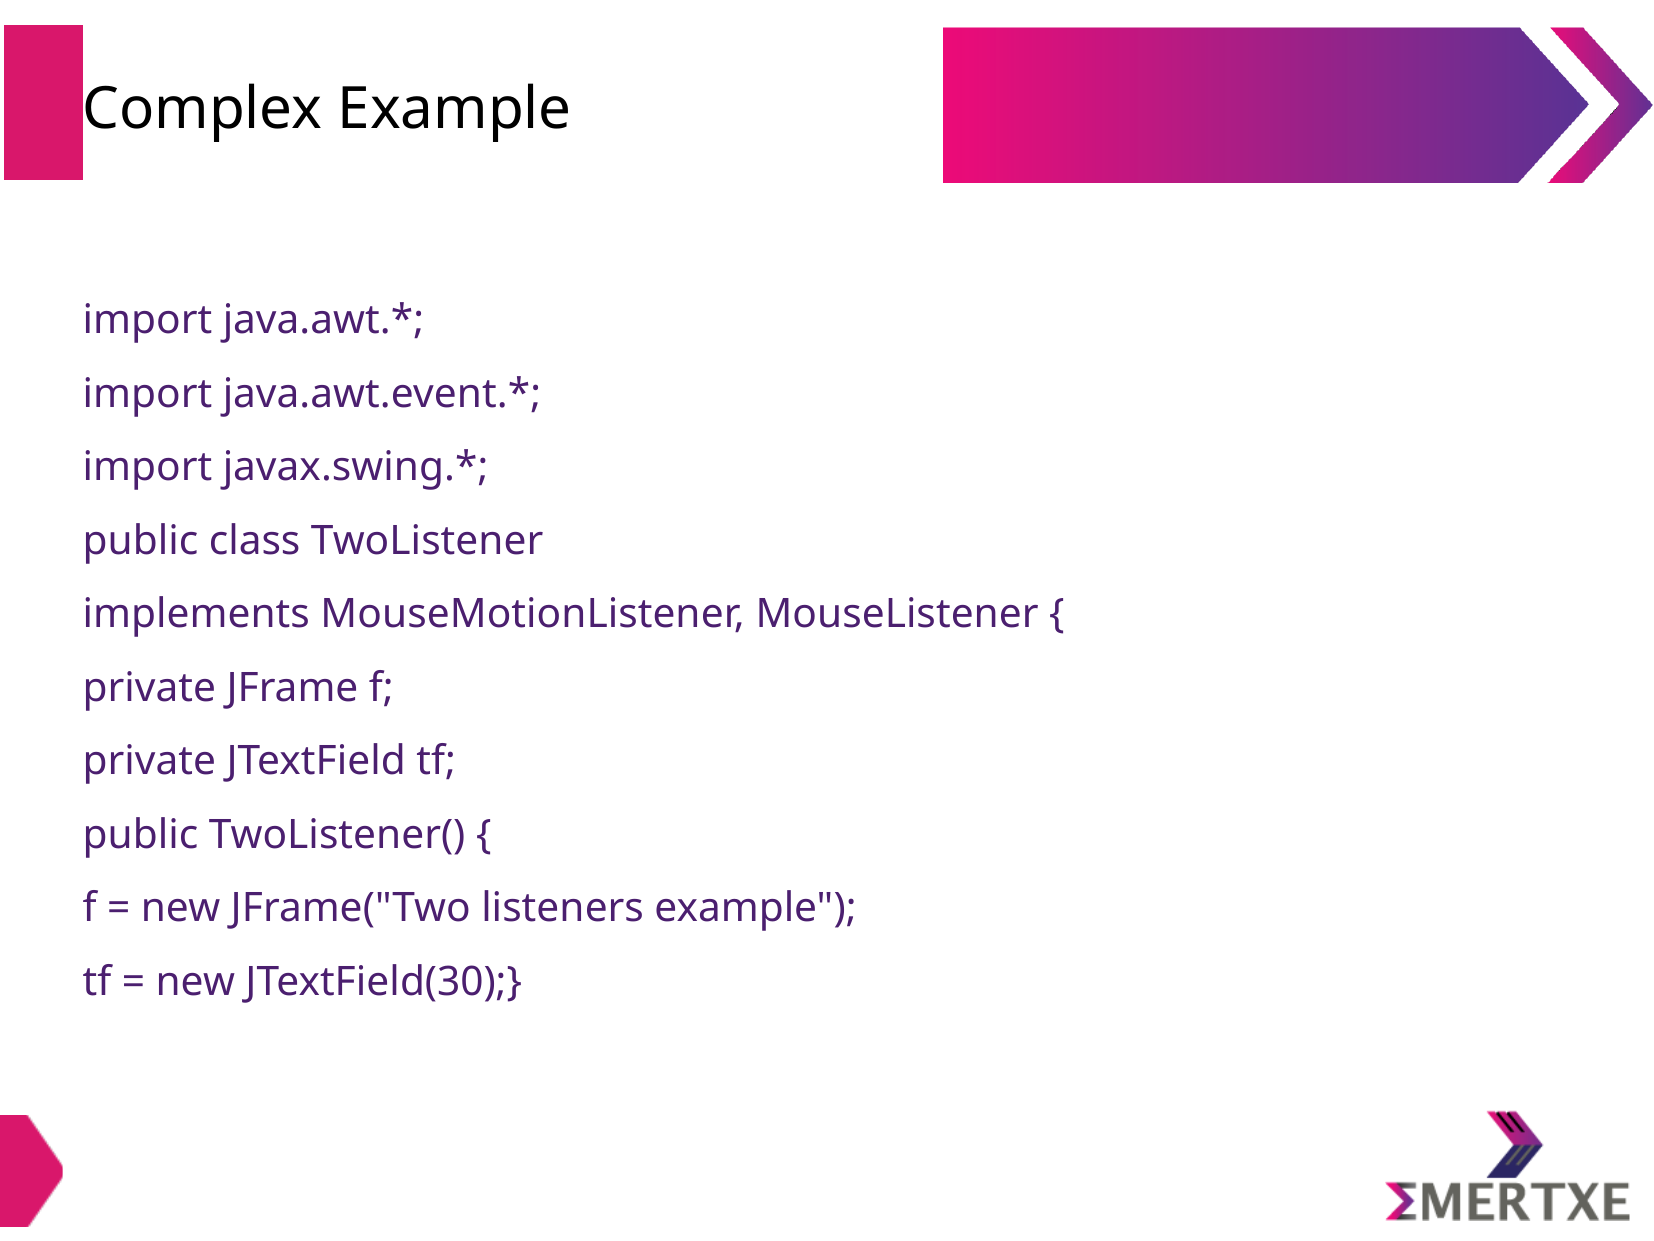

# Complex Example
import java.awt.*;
import java.awt.event.*;
import javax.swing.*;
public class TwoListener
implements MouseMotionListener, MouseListener {
private JFrame f;
private JTextField tf;
public TwoListener() {
f = new JFrame("Two listeners example");
tf = new JTextField(30);}